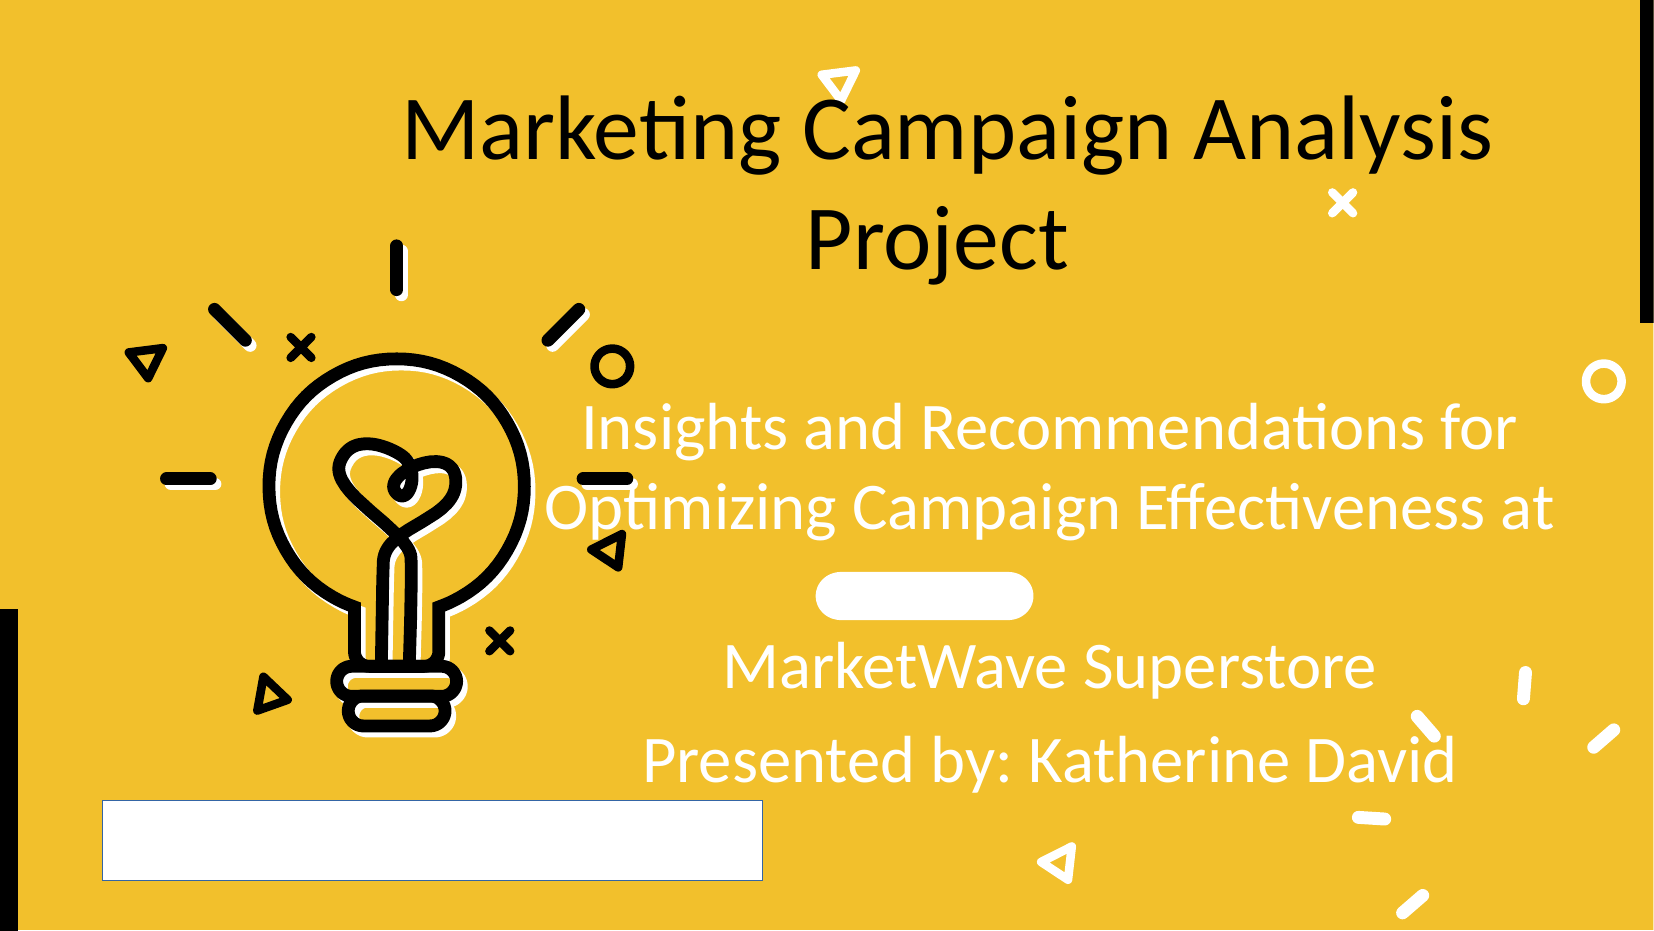

#
 Marketing Campaign Analysis Project
Insights and Recommendations for Optimizing Campaign Effectiveness at
MarketWave Superstore
Presented by: Katherine David